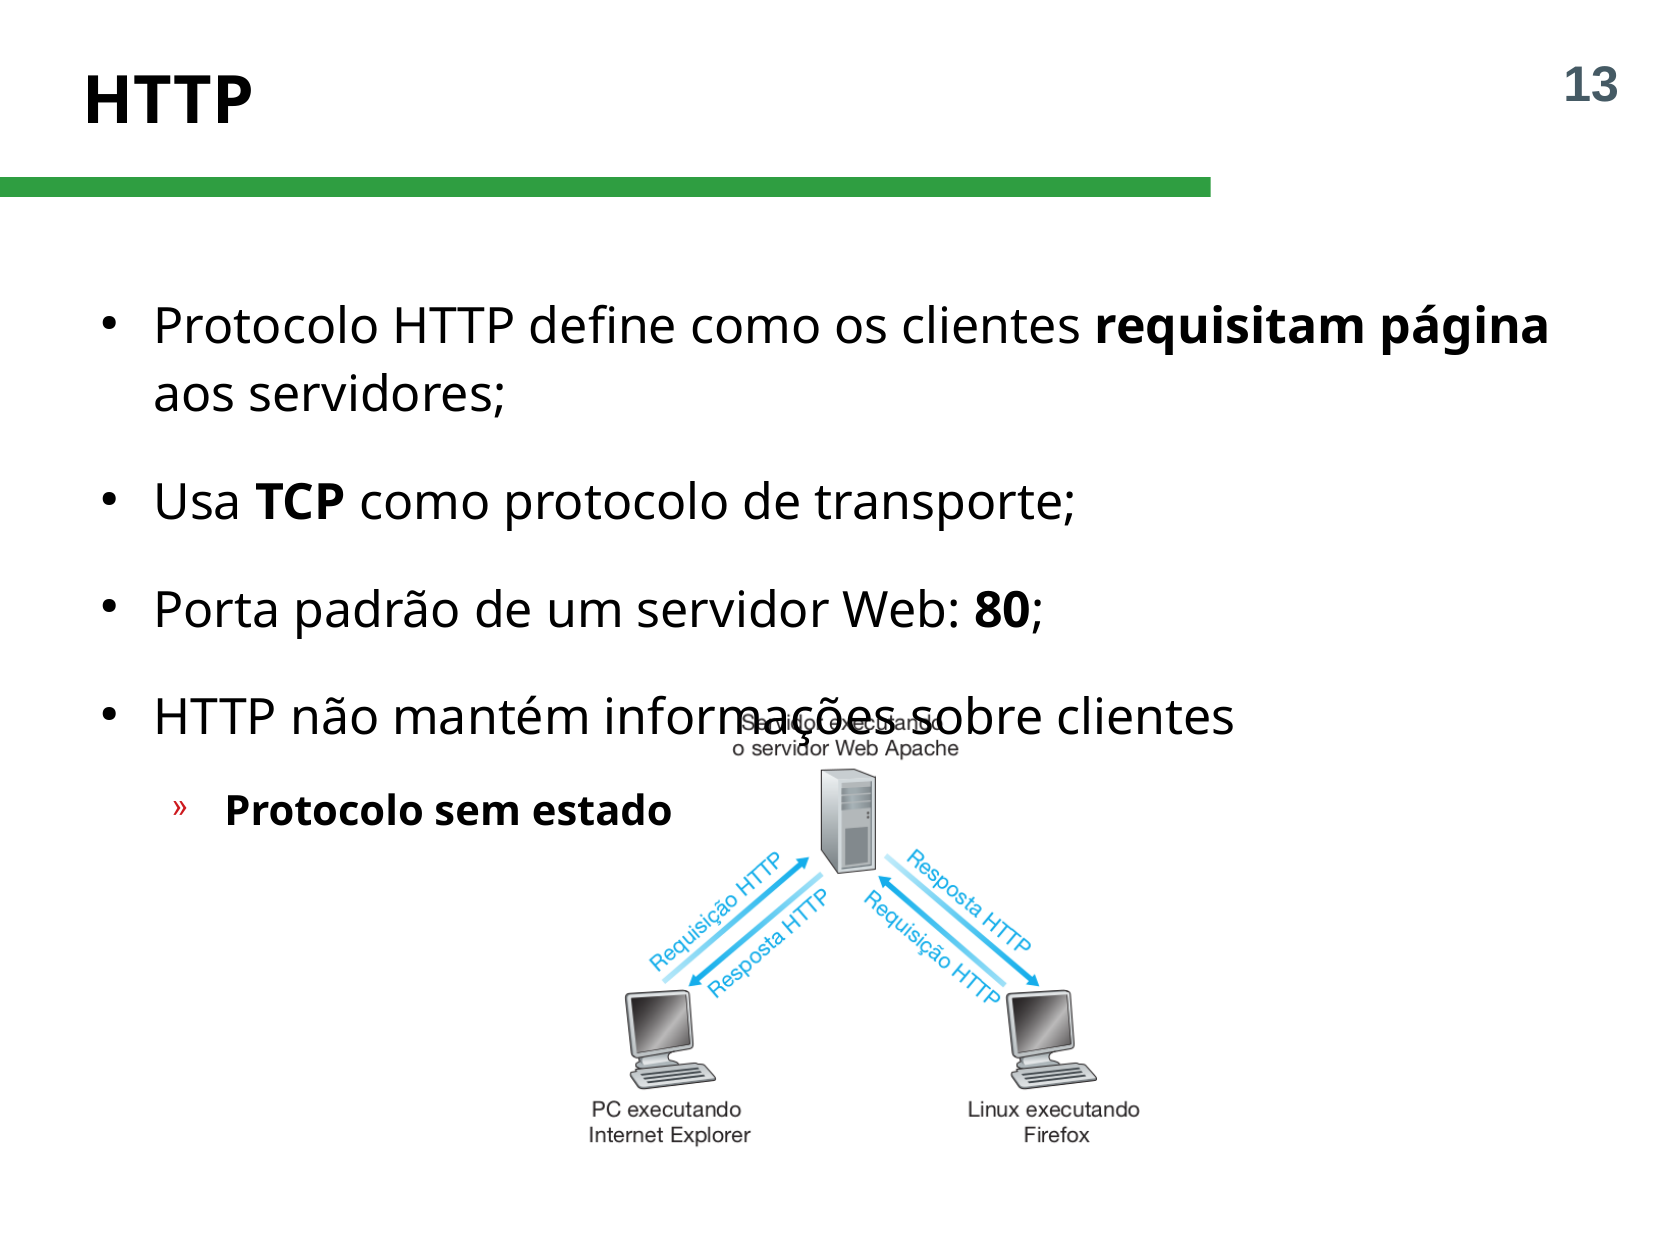

# HTTP
Protocolo HTTP define como os clientes requisitam página aos servidores;
Usa TCP como protocolo de transporte;
Porta padrão de um servidor Web: 80;
HTTP não mantém informações sobre clientes
Protocolo sem estado